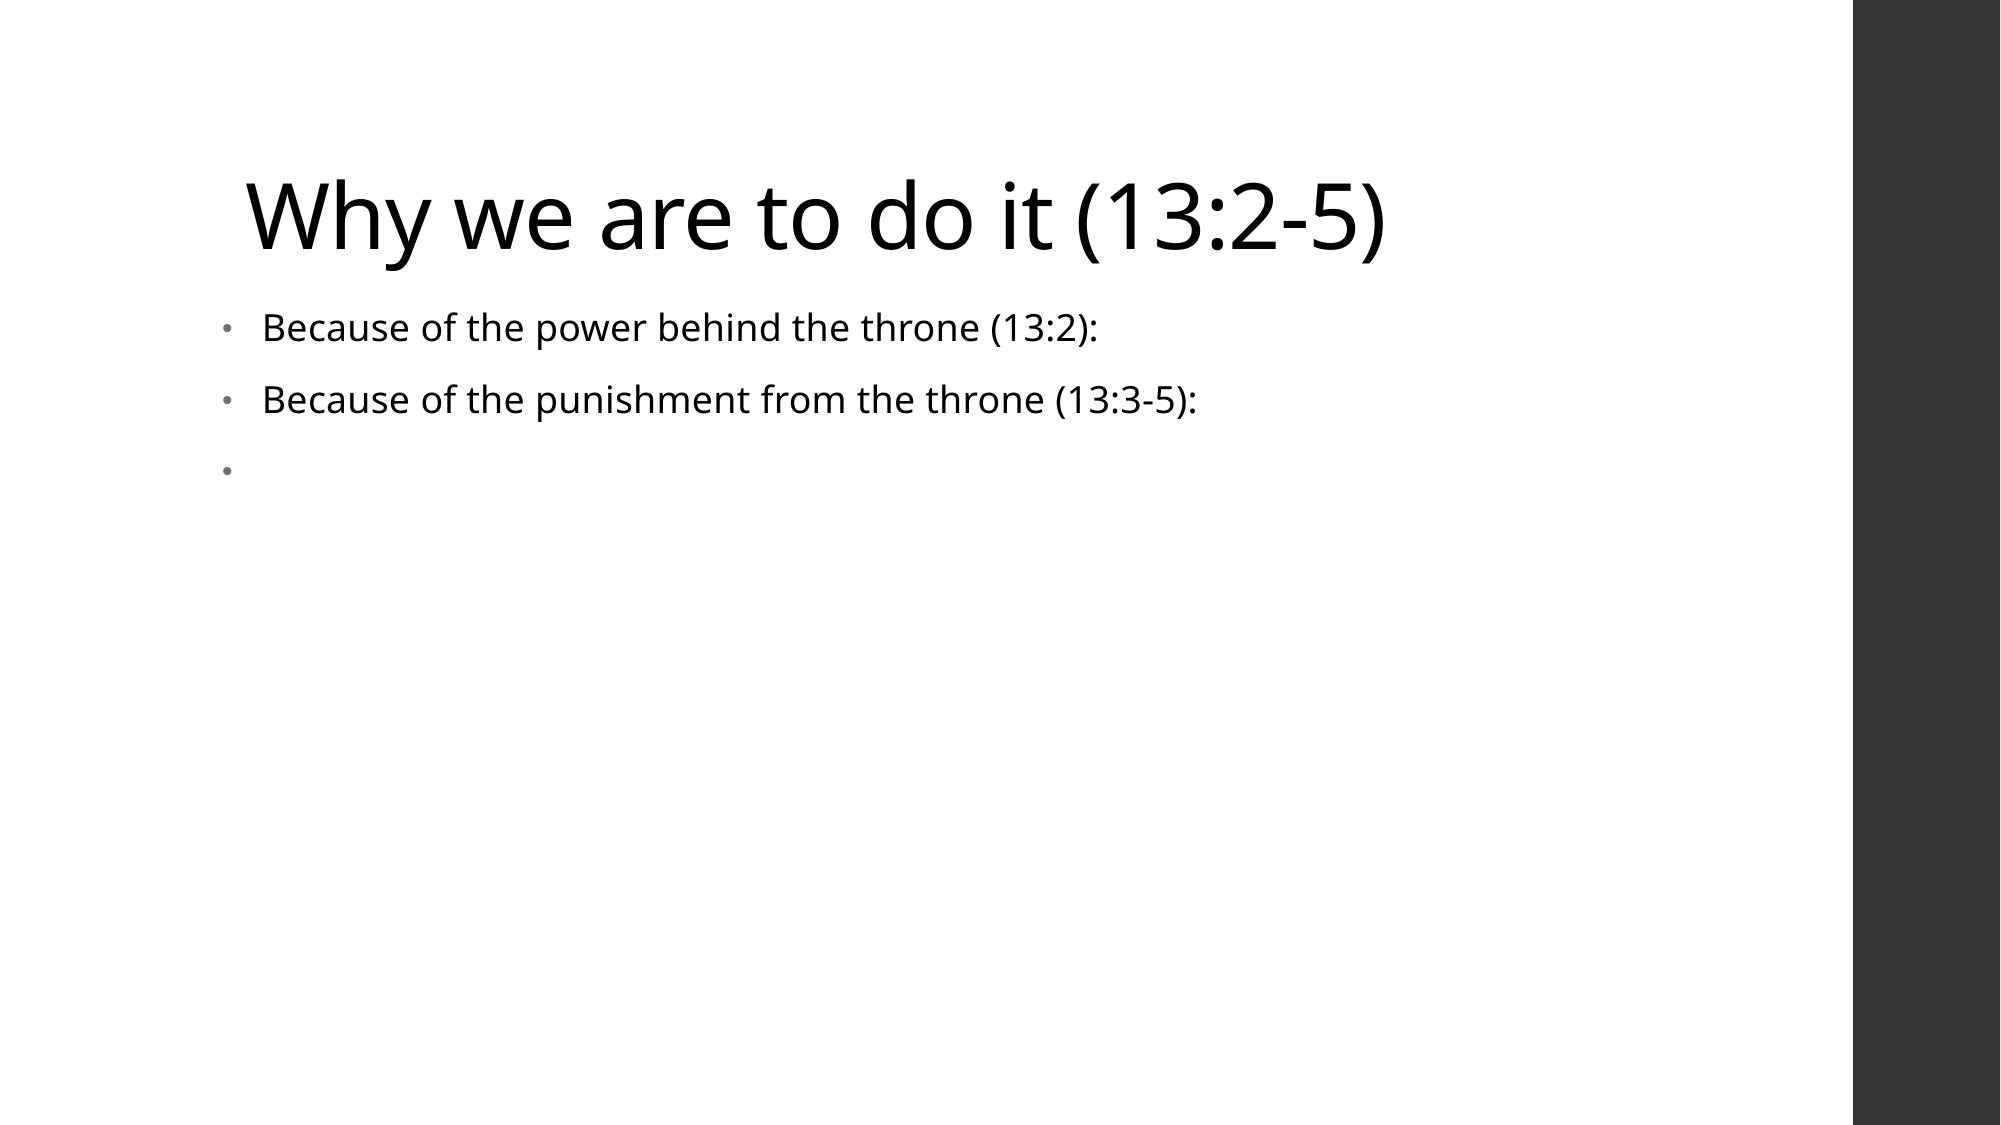

# Why we are to do it (13:2-5)
 Because of the power behind the throne (13:2):
 Because of the punishment from the throne (13:3-5):